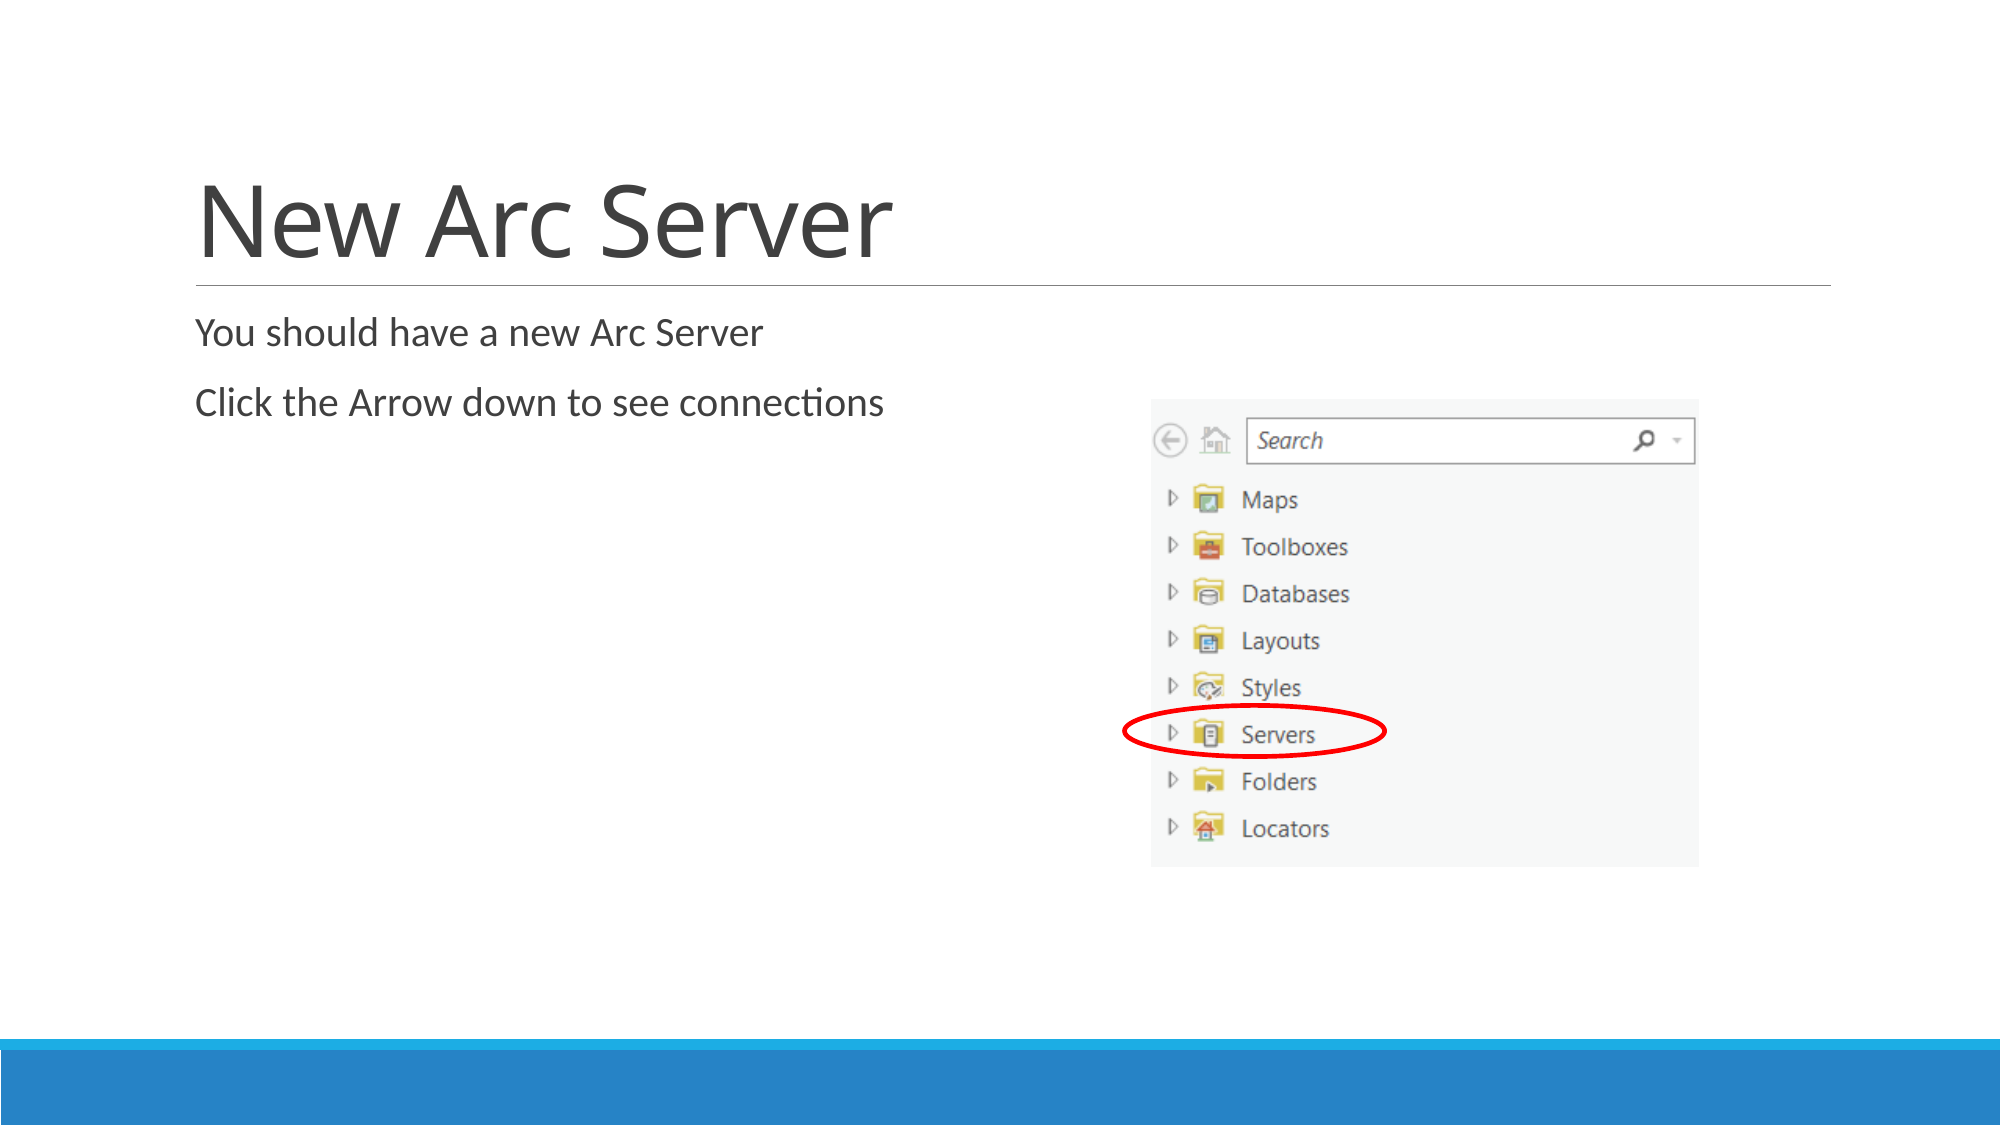

# New Arc Server
You should have a new Arc Server
Click the Arrow down to see connections